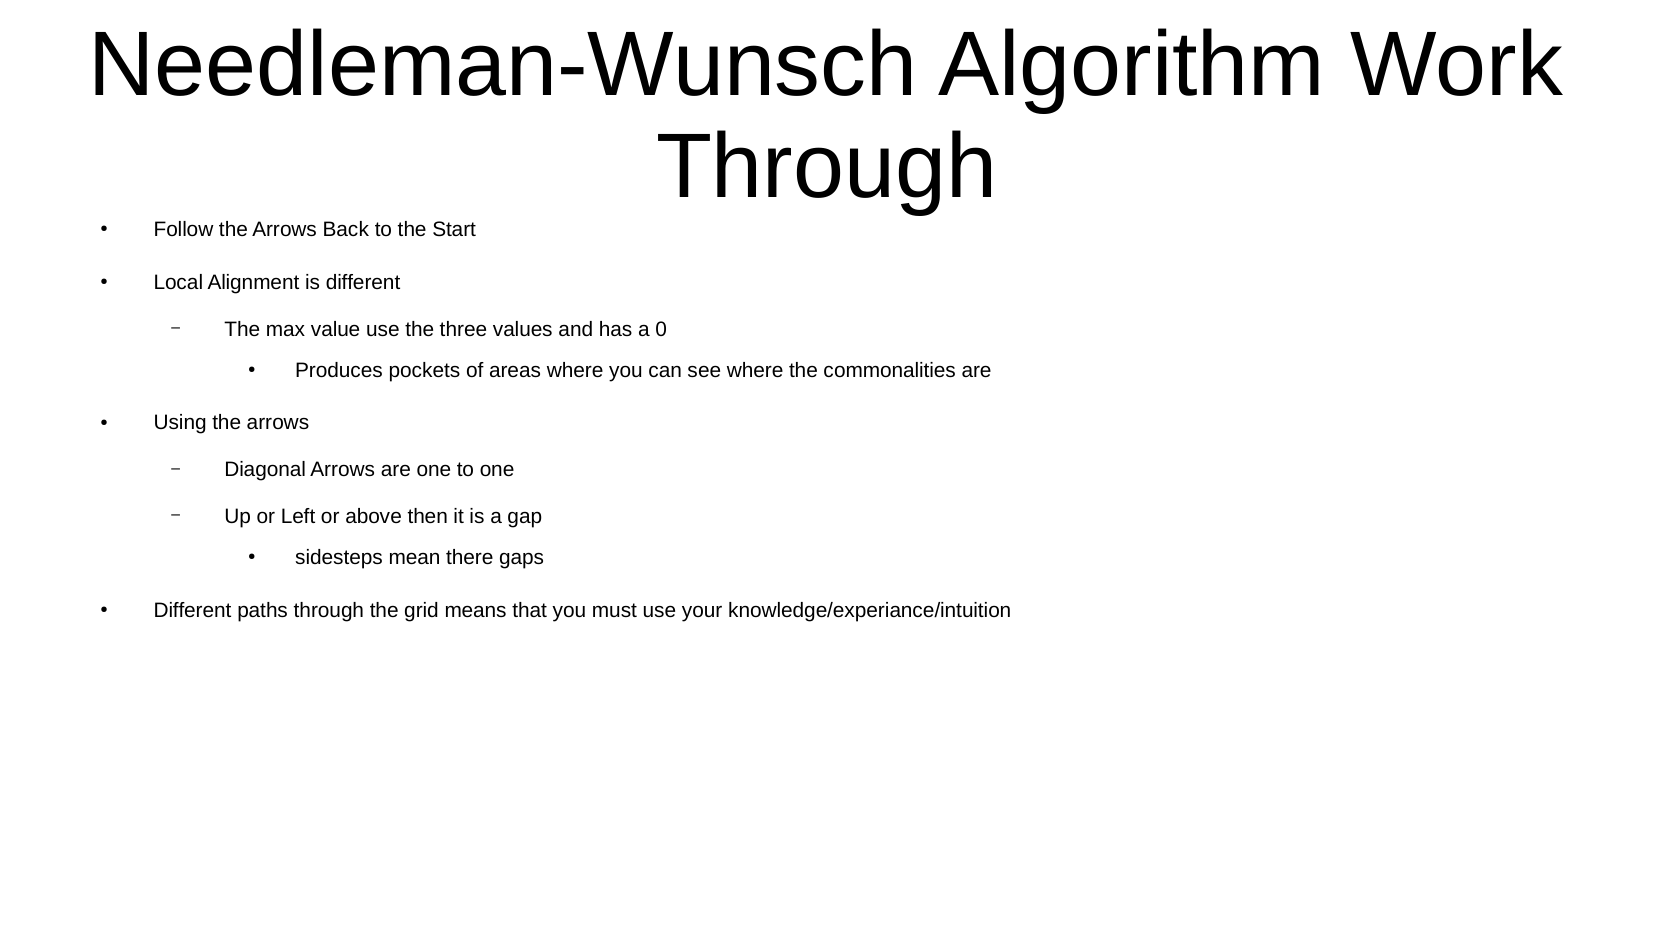

# Needleman-Wunsch Algorithm Work Through
Follow the Arrows Back to the Start
Local Alignment is different
The max value use the three values and has a 0
Produces pockets of areas where you can see where the commonalities are
Using the arrows
Diagonal Arrows are one to one
Up or Left or above then it is a gap
sidesteps mean there gaps
Different paths through the grid means that you must use your knowledge/experiance/intuition